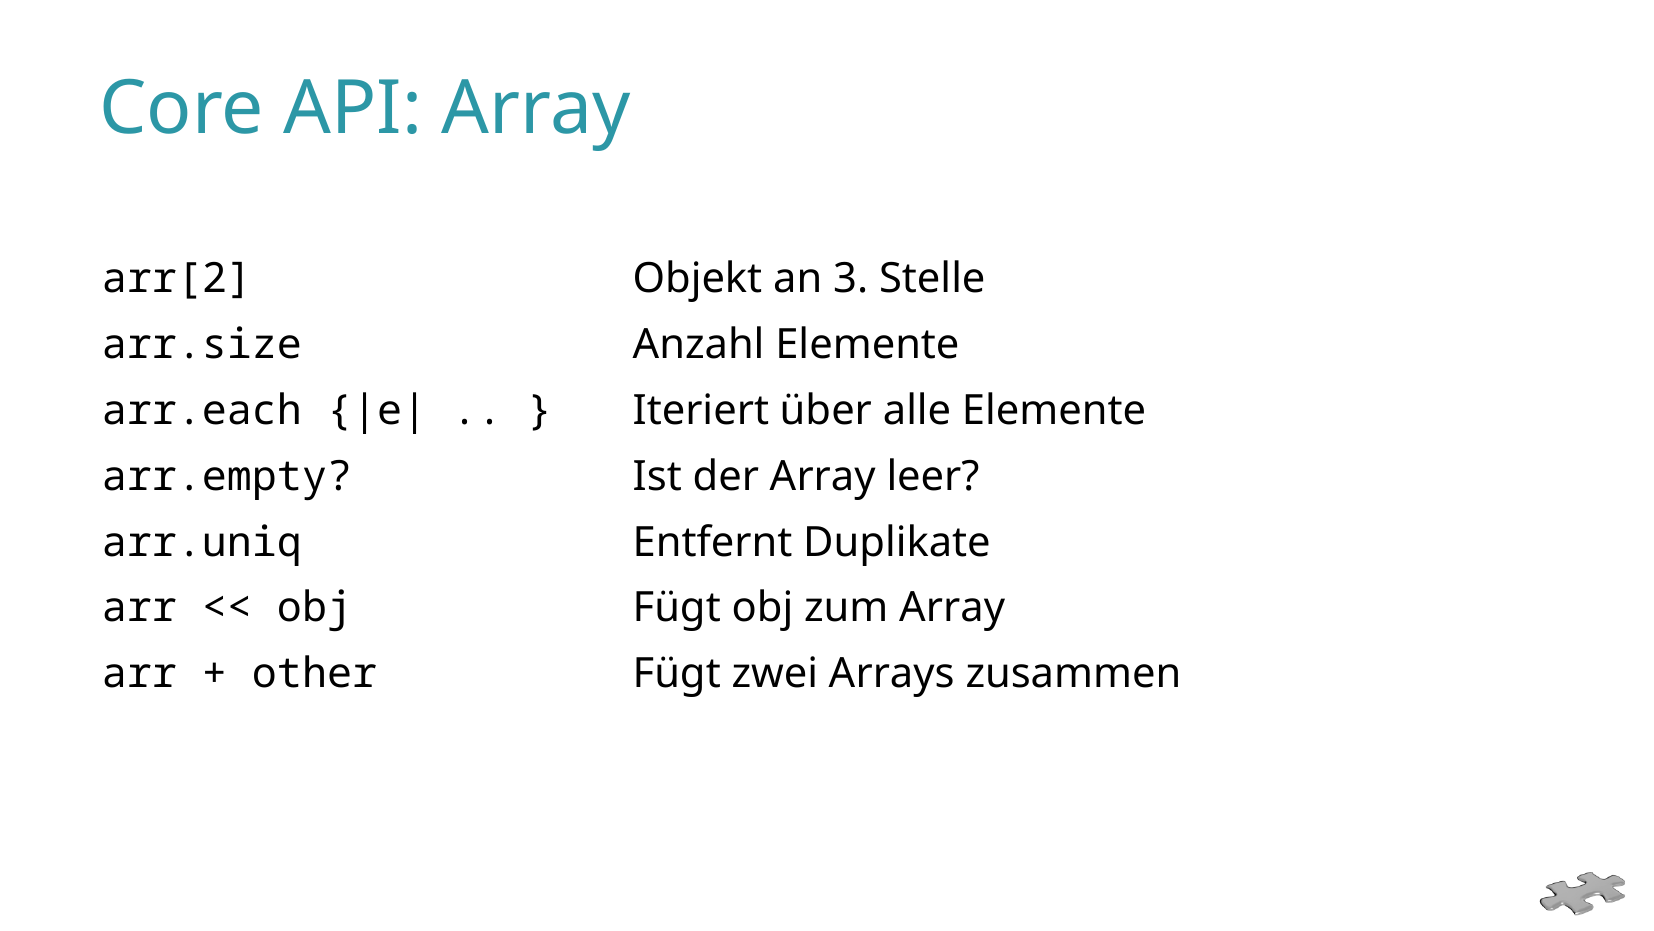

# Core API: Array
arr[2]	Objekt an 3. Stelle
arr.size	Anzahl Elemente
arr.each {|e| .. }	Iteriert über alle Elemente
arr.empty?	Ist der Array leer?
arr.uniq	Entfernt Duplikate
arr << obj	Fügt obj zum Array
arr + other	Fügt zwei Arrays zusammen